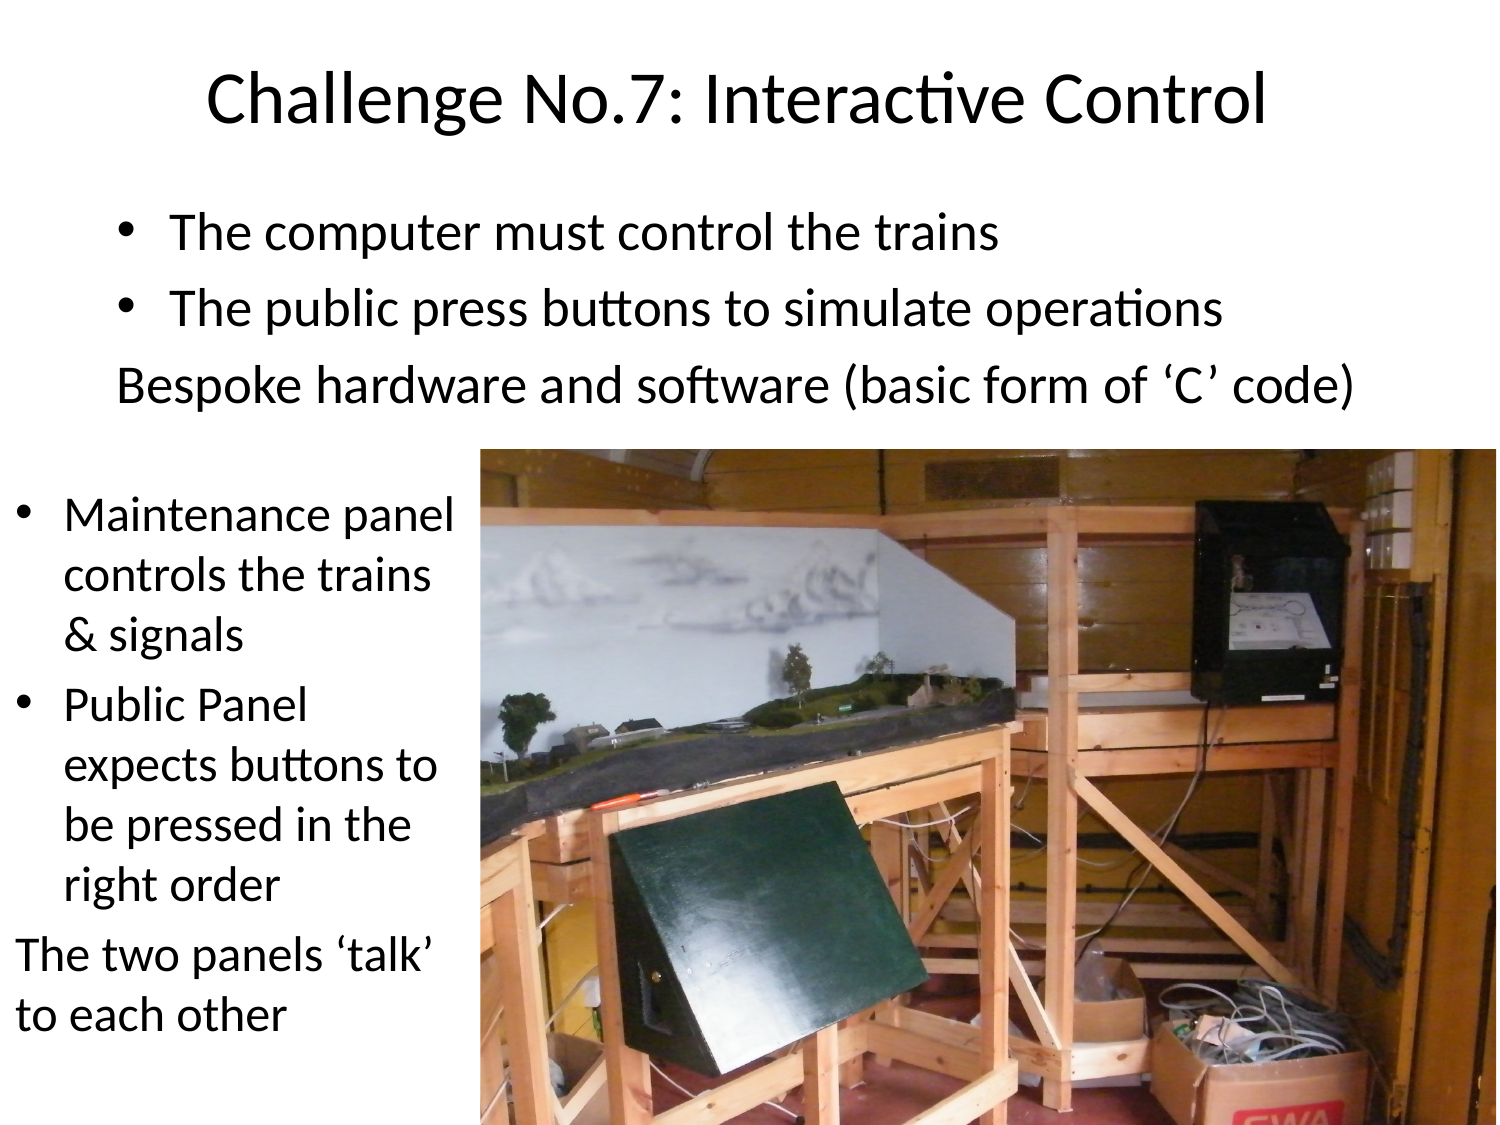

# Challenge No.7: Interactive Control
The computer must control the trains
The public press buttons to simulate operations
Bespoke hardware and software (basic form of ‘C’ code)
Maintenance panel controls the trains & signals
Public Panel expects buttons to be pressed in the right order
The two panels ‘talk’ to each other